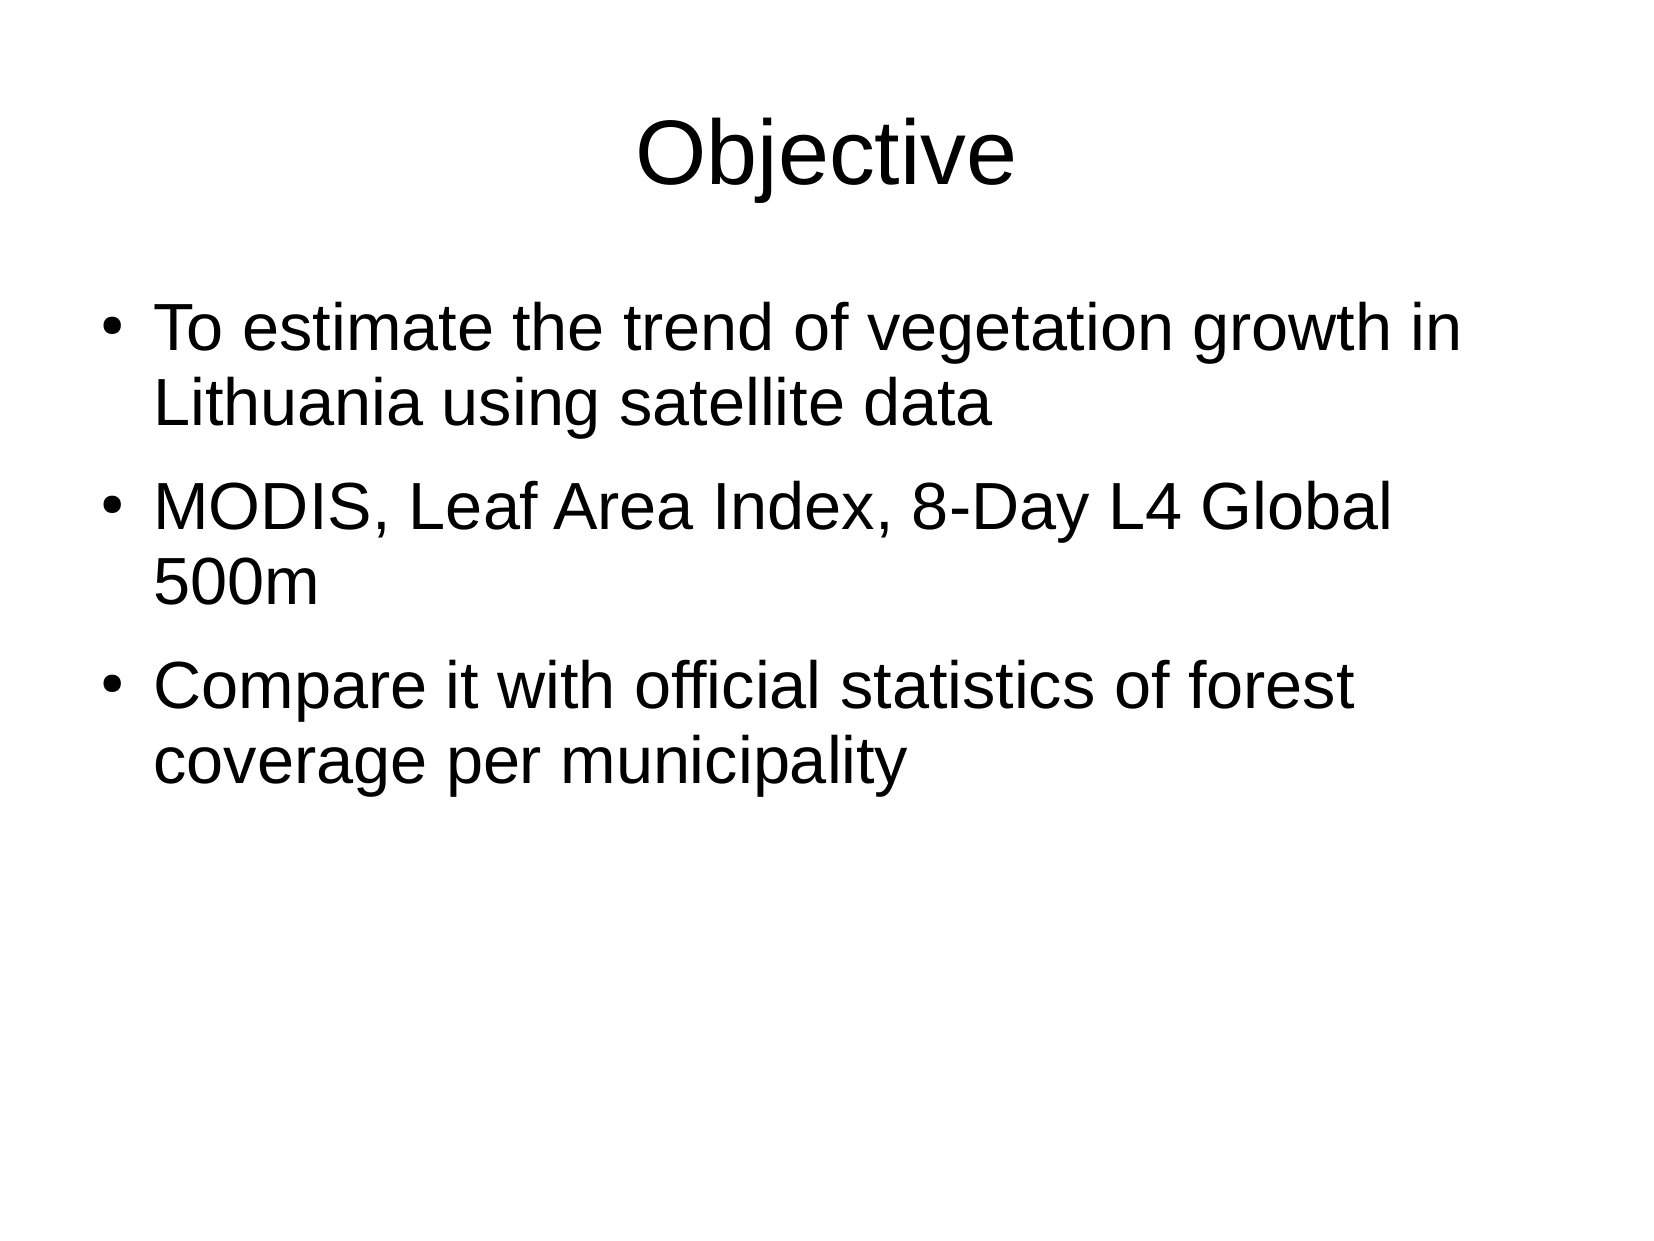

# Objective
To estimate the trend of vegetation growth in Lithuania using satellite data
MODIS, Leaf Area Index, 8-Day L4 Global 500m
Compare it with official statistics of forest coverage per municipality